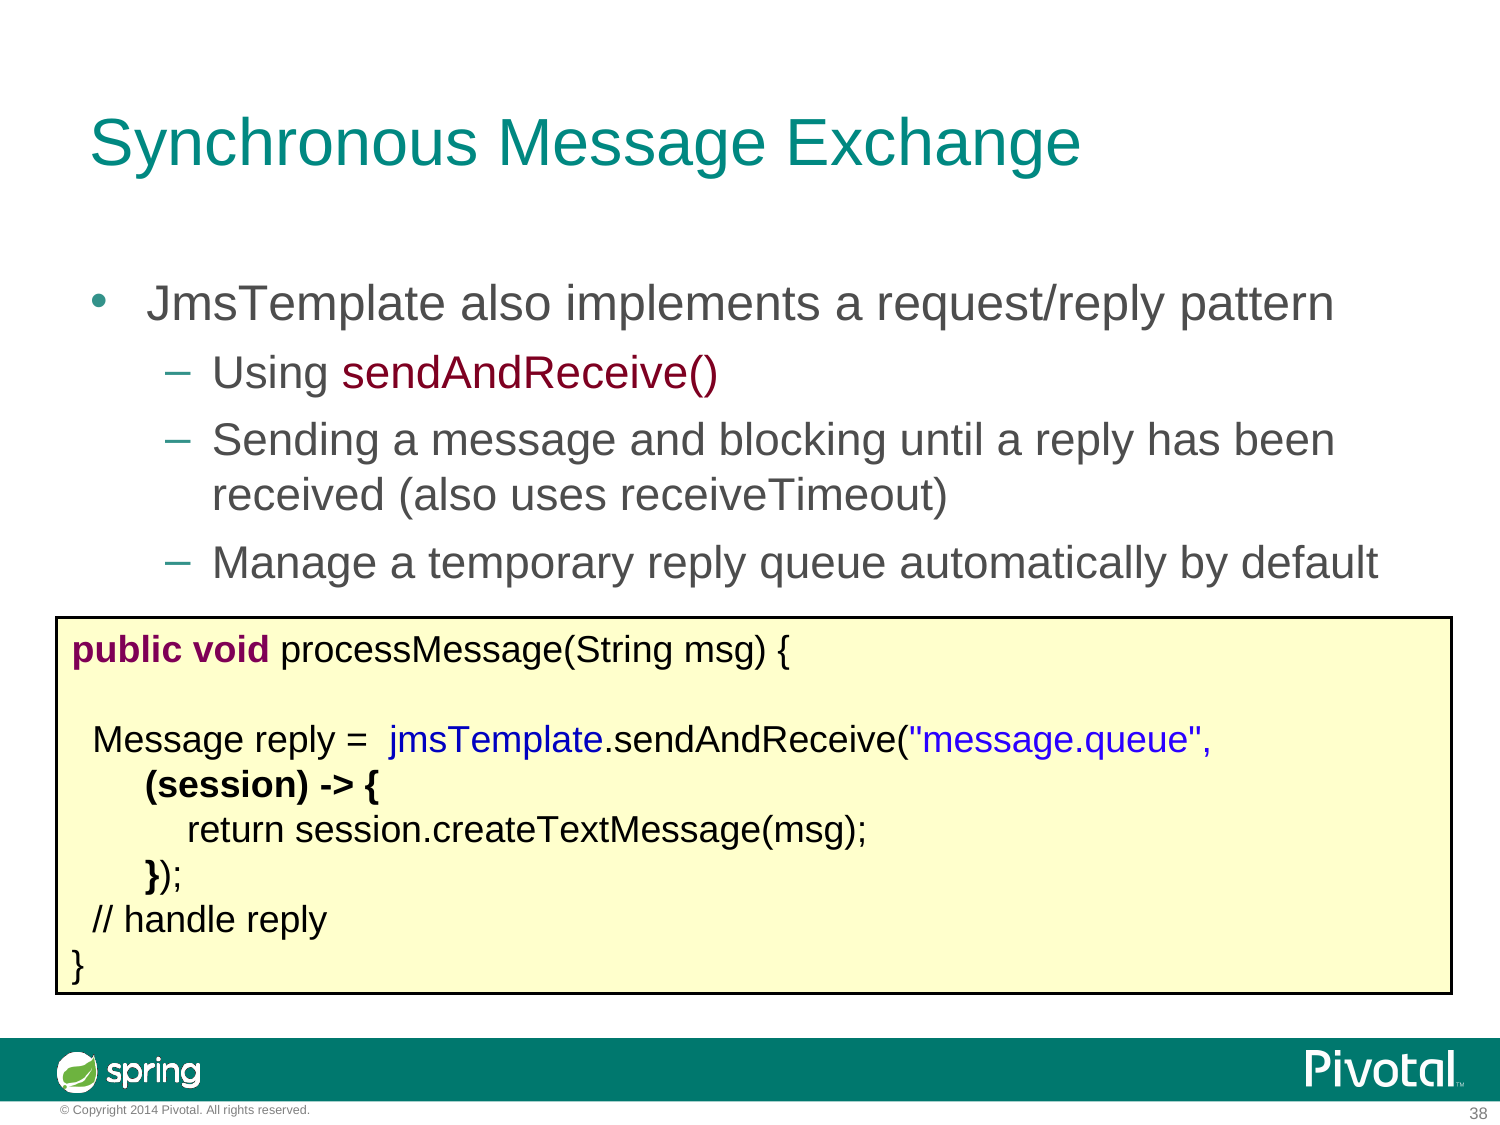

# Synchronous Message Exchange
JmsTemplate also implements a request/reply pattern
Using sendAndReceive()
Sending a message and blocking until a reply has been received (also uses receiveTimeout)
Manage a temporary reply queue automatically by default
public void processMessage(String msg) {
 Message reply = jmsTemplate.sendAndReceive("message.queue",
 (session) -> {
 return session.createTextMessage(msg);
 });
 // handle reply
}